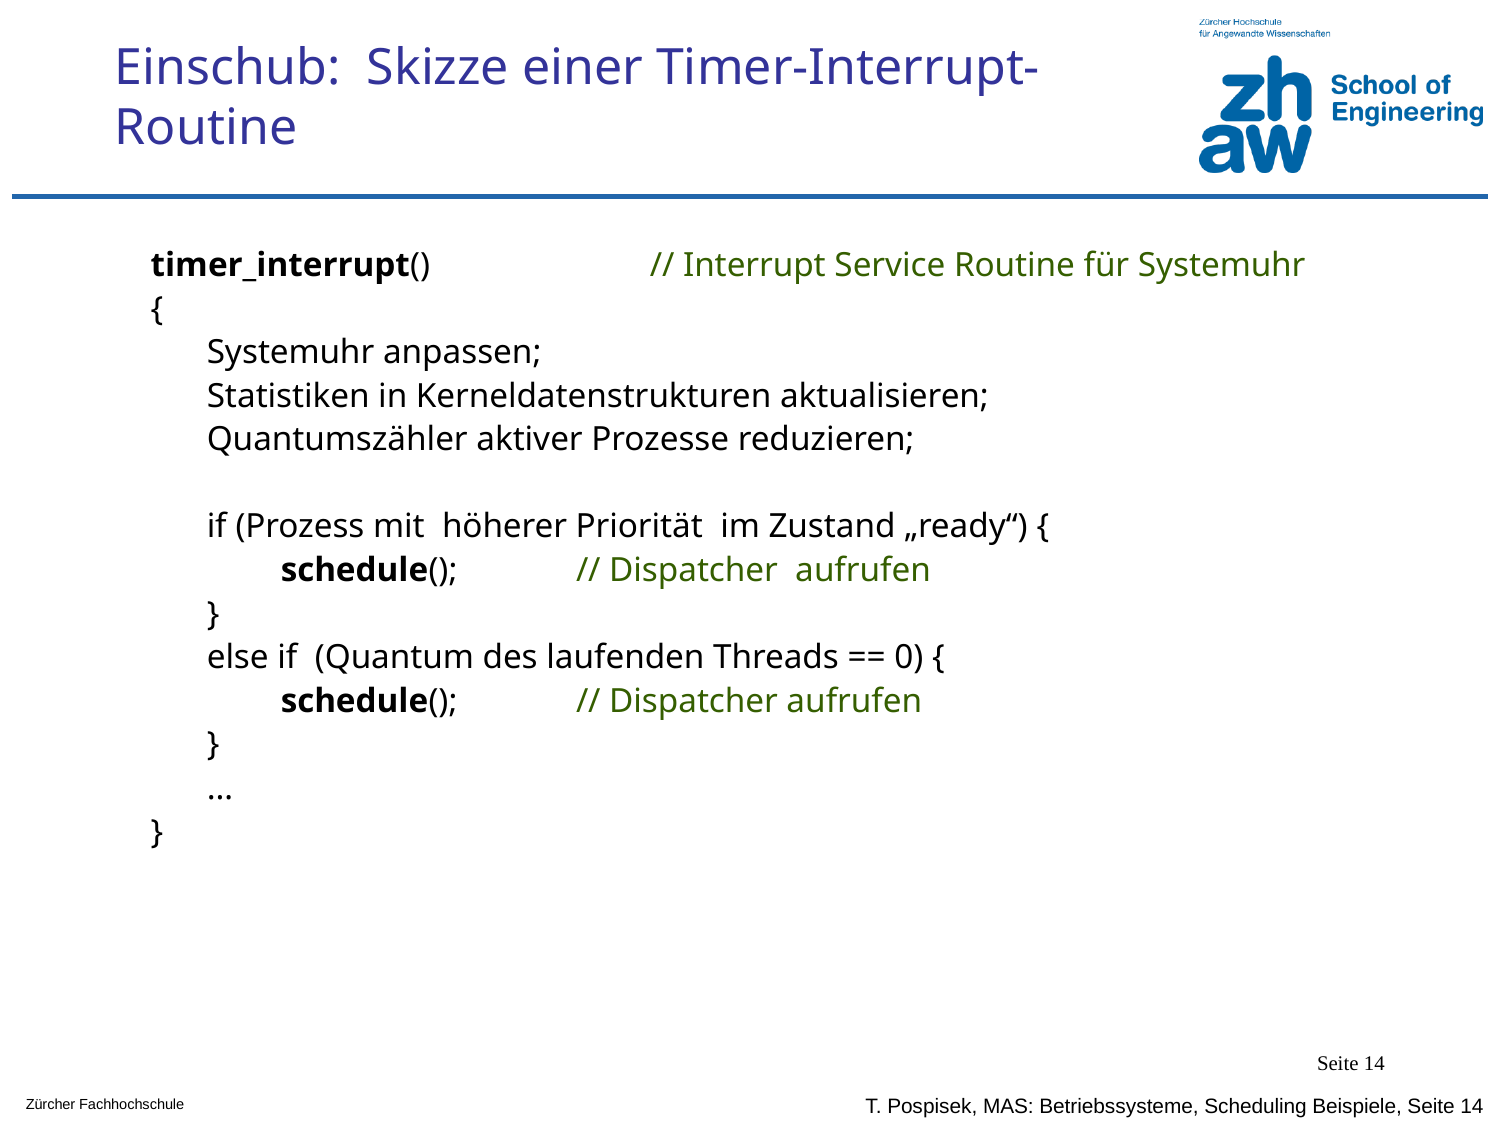

# Einschub: Skizze einer Timer-Interrupt-Routine
timer_interrupt() 			// Interrupt Service Routine für Systemuhr
{
	Systemuhr anpassen;
	Statistiken in Kerneldatenstrukturen aktualisieren;
	Quantumszähler aktiver Prozesse reduzieren;
	if (Prozess mit höherer Priorität im Zustand „ready“) {
		schedule(); 		// Dispatcher aufrufen
	}
	else if (Quantum des laufenden Threads == 0) {
		schedule(); 		// Dispatcher aufrufen
	}
	…
}
Seite